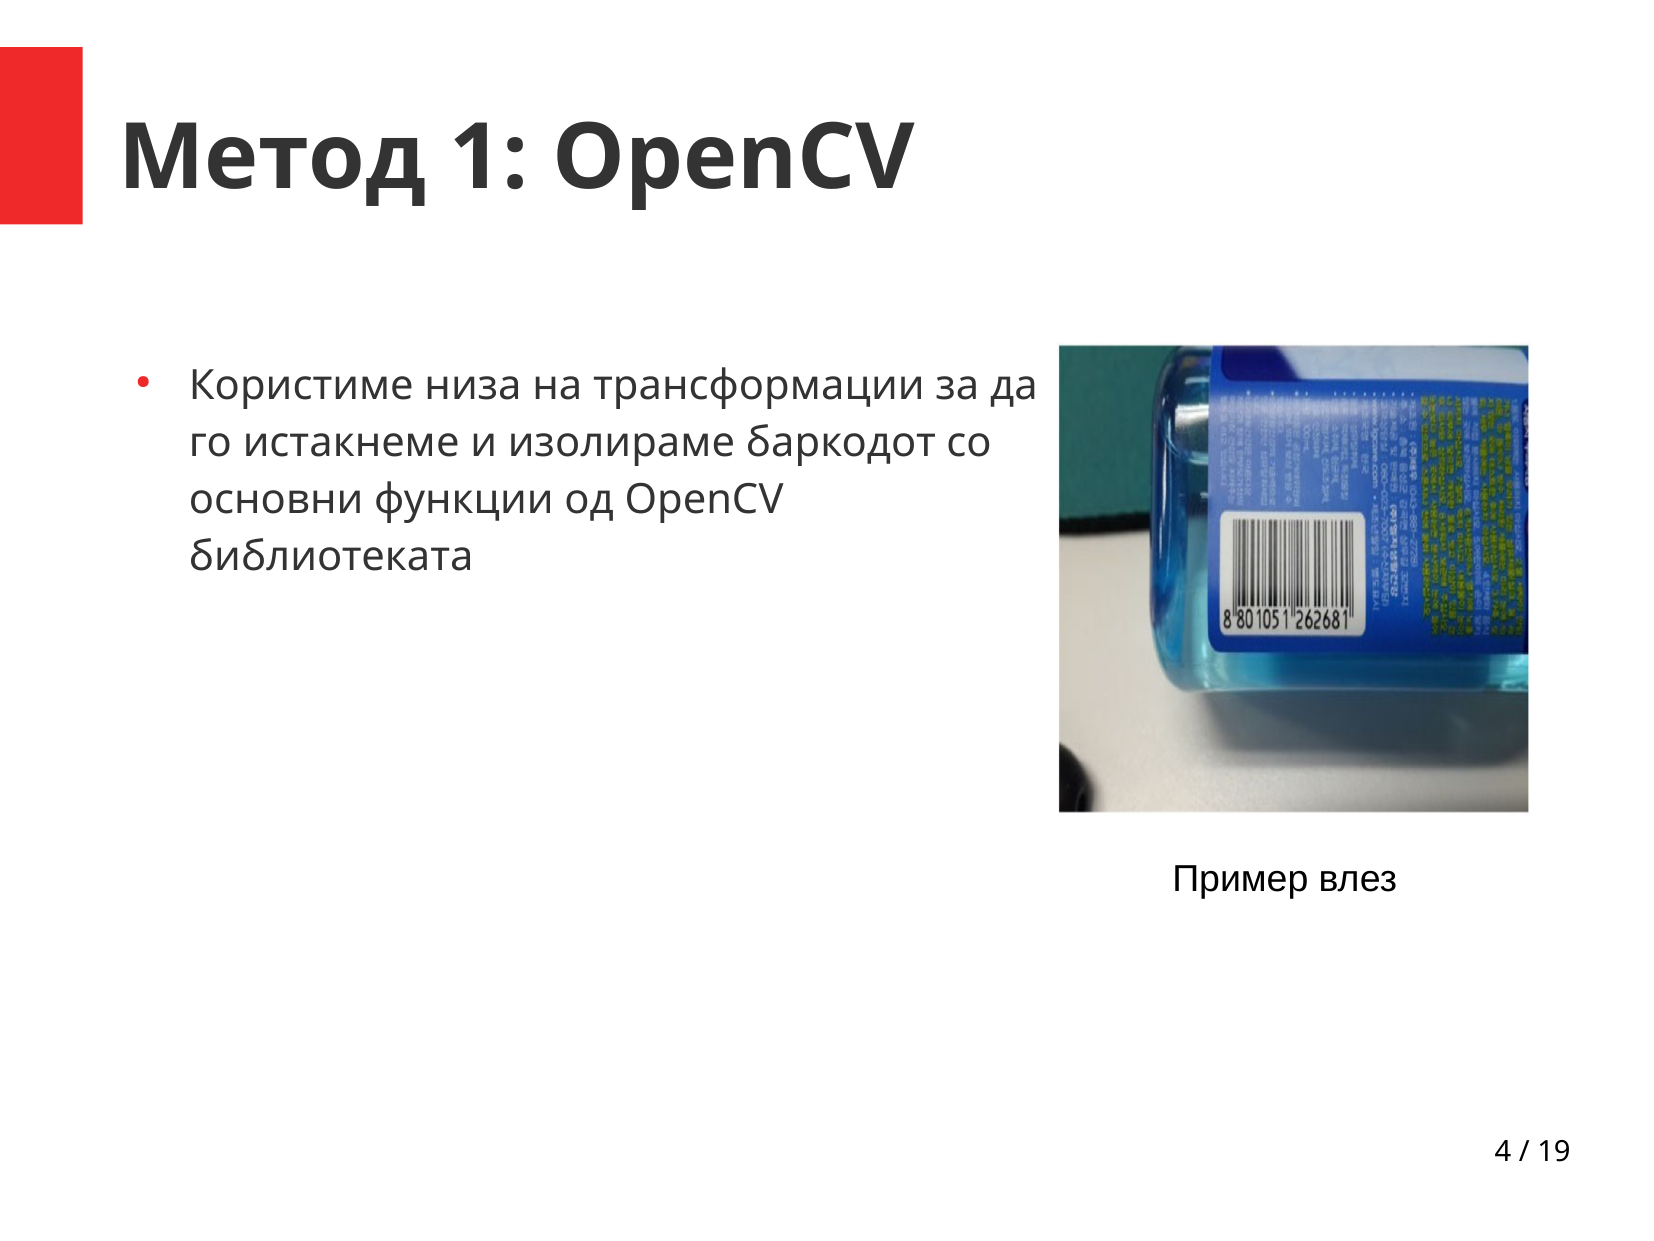

# Метод 1: OpenCV
Користиме низа на трансформации за да го истакнеме и изолираме баркодот со основни функции од OpenCV библиотеката
Пример влез
4